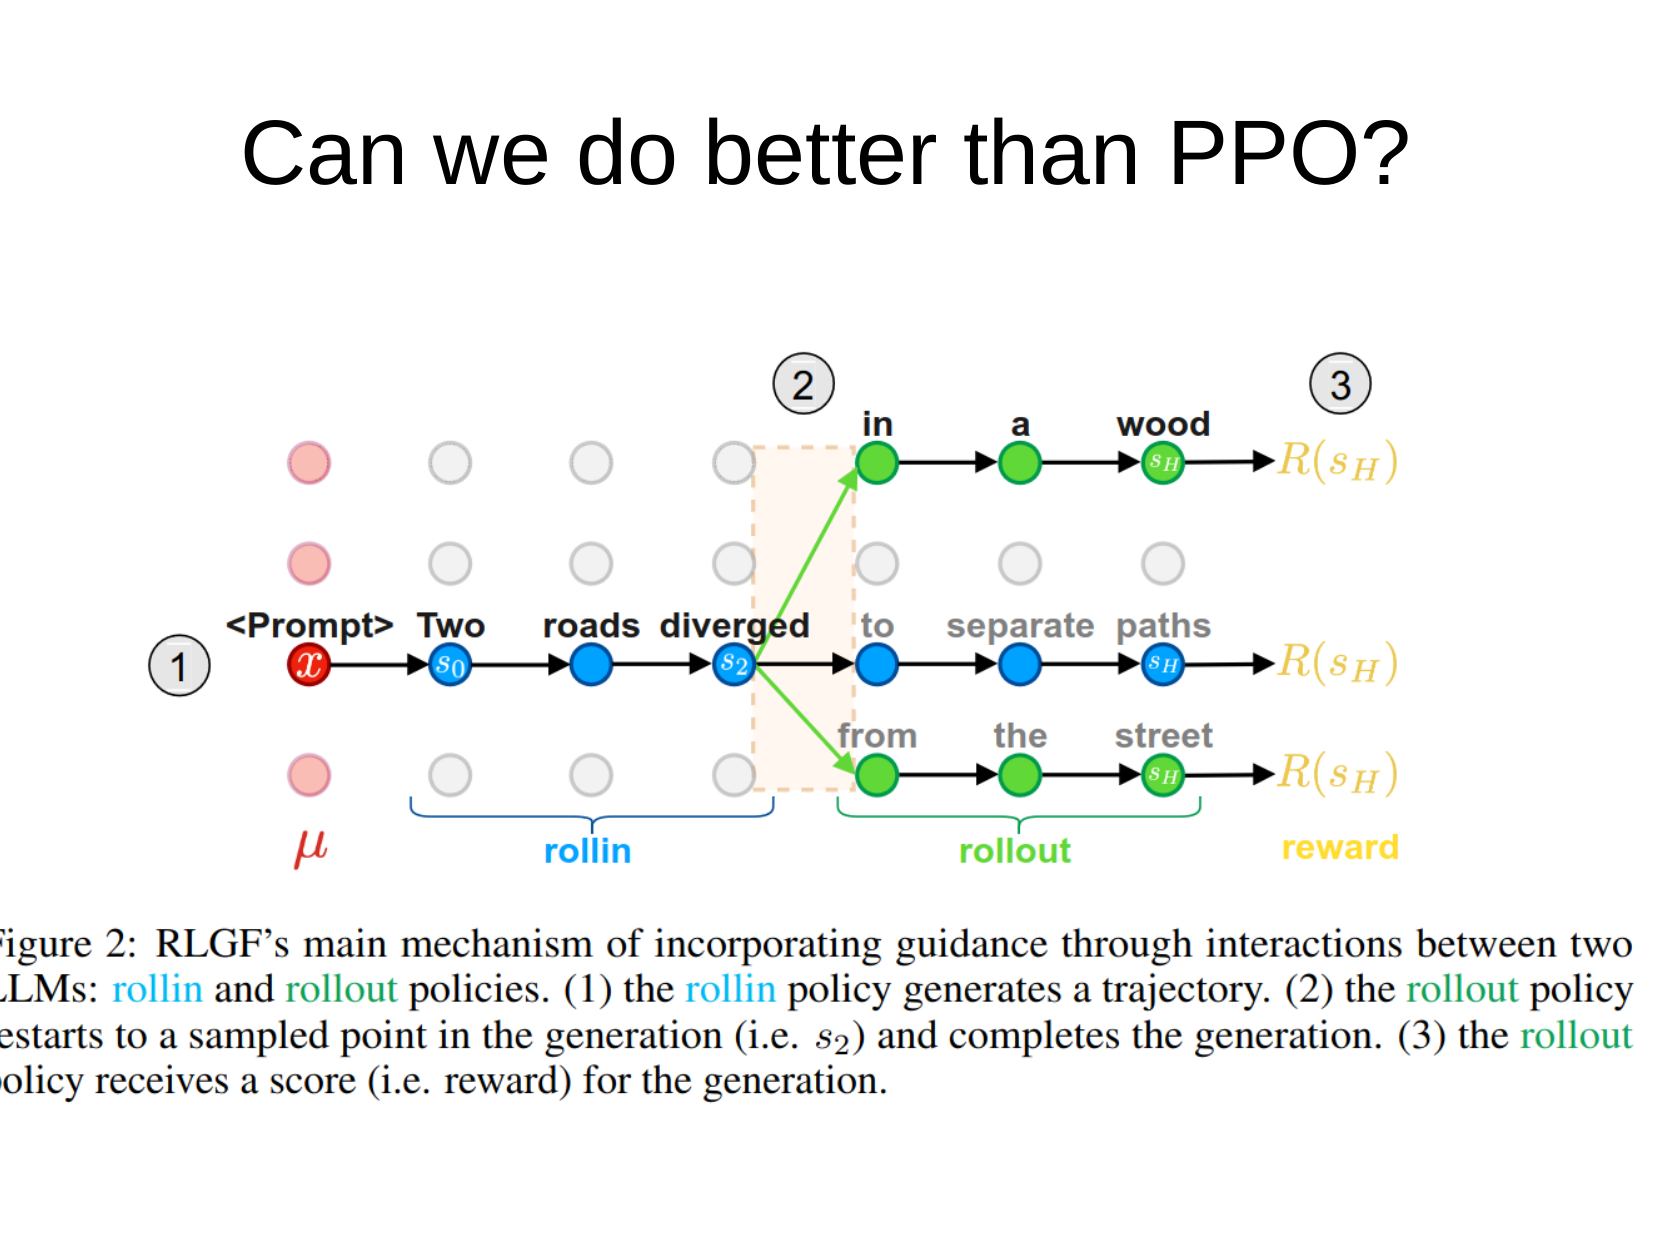

# Can we do better than PPO?